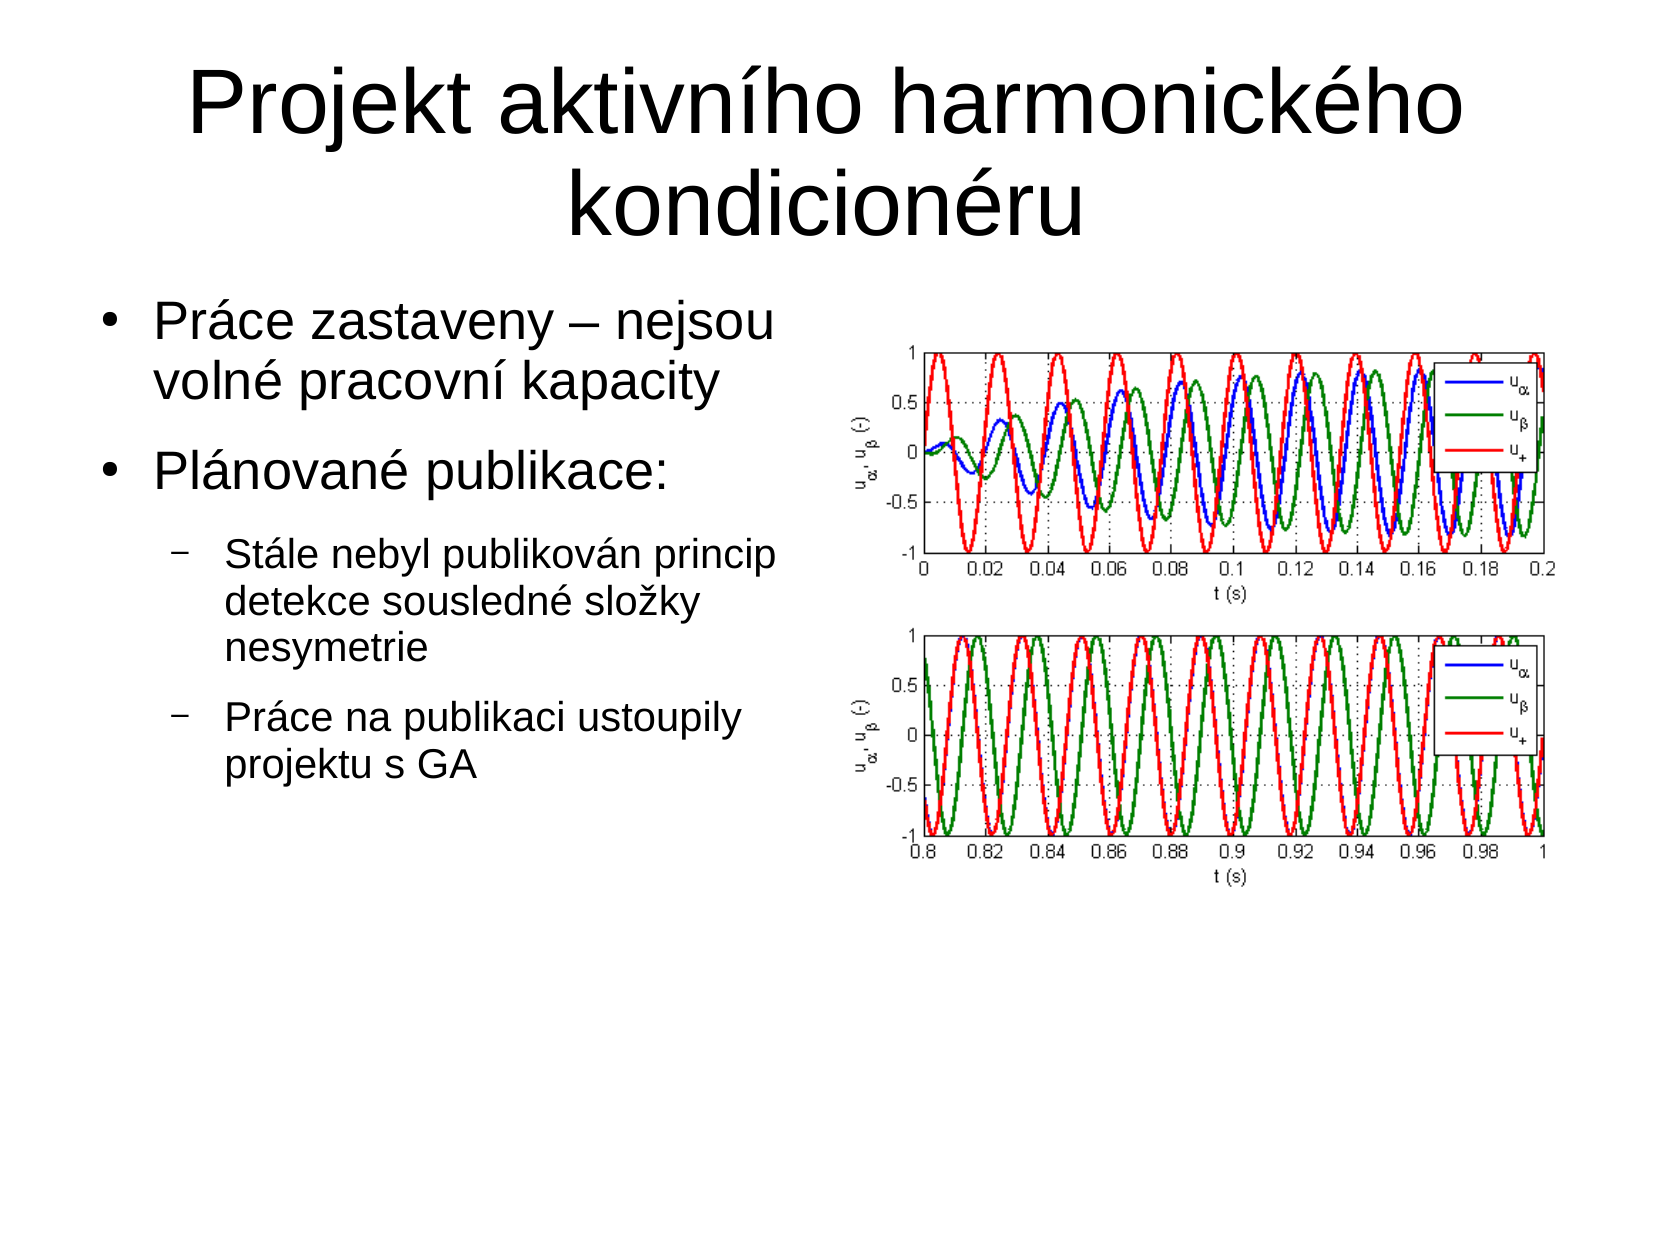

# Projekt aktivního harmonického kondicionéru
Práce zastaveny – nejsou volné pracovní kapacity
Plánované publikace:
Stále nebyl publikován princip detekce sousledné složky nesymetrie
Práce na publikaci ustoupily projektu s GA